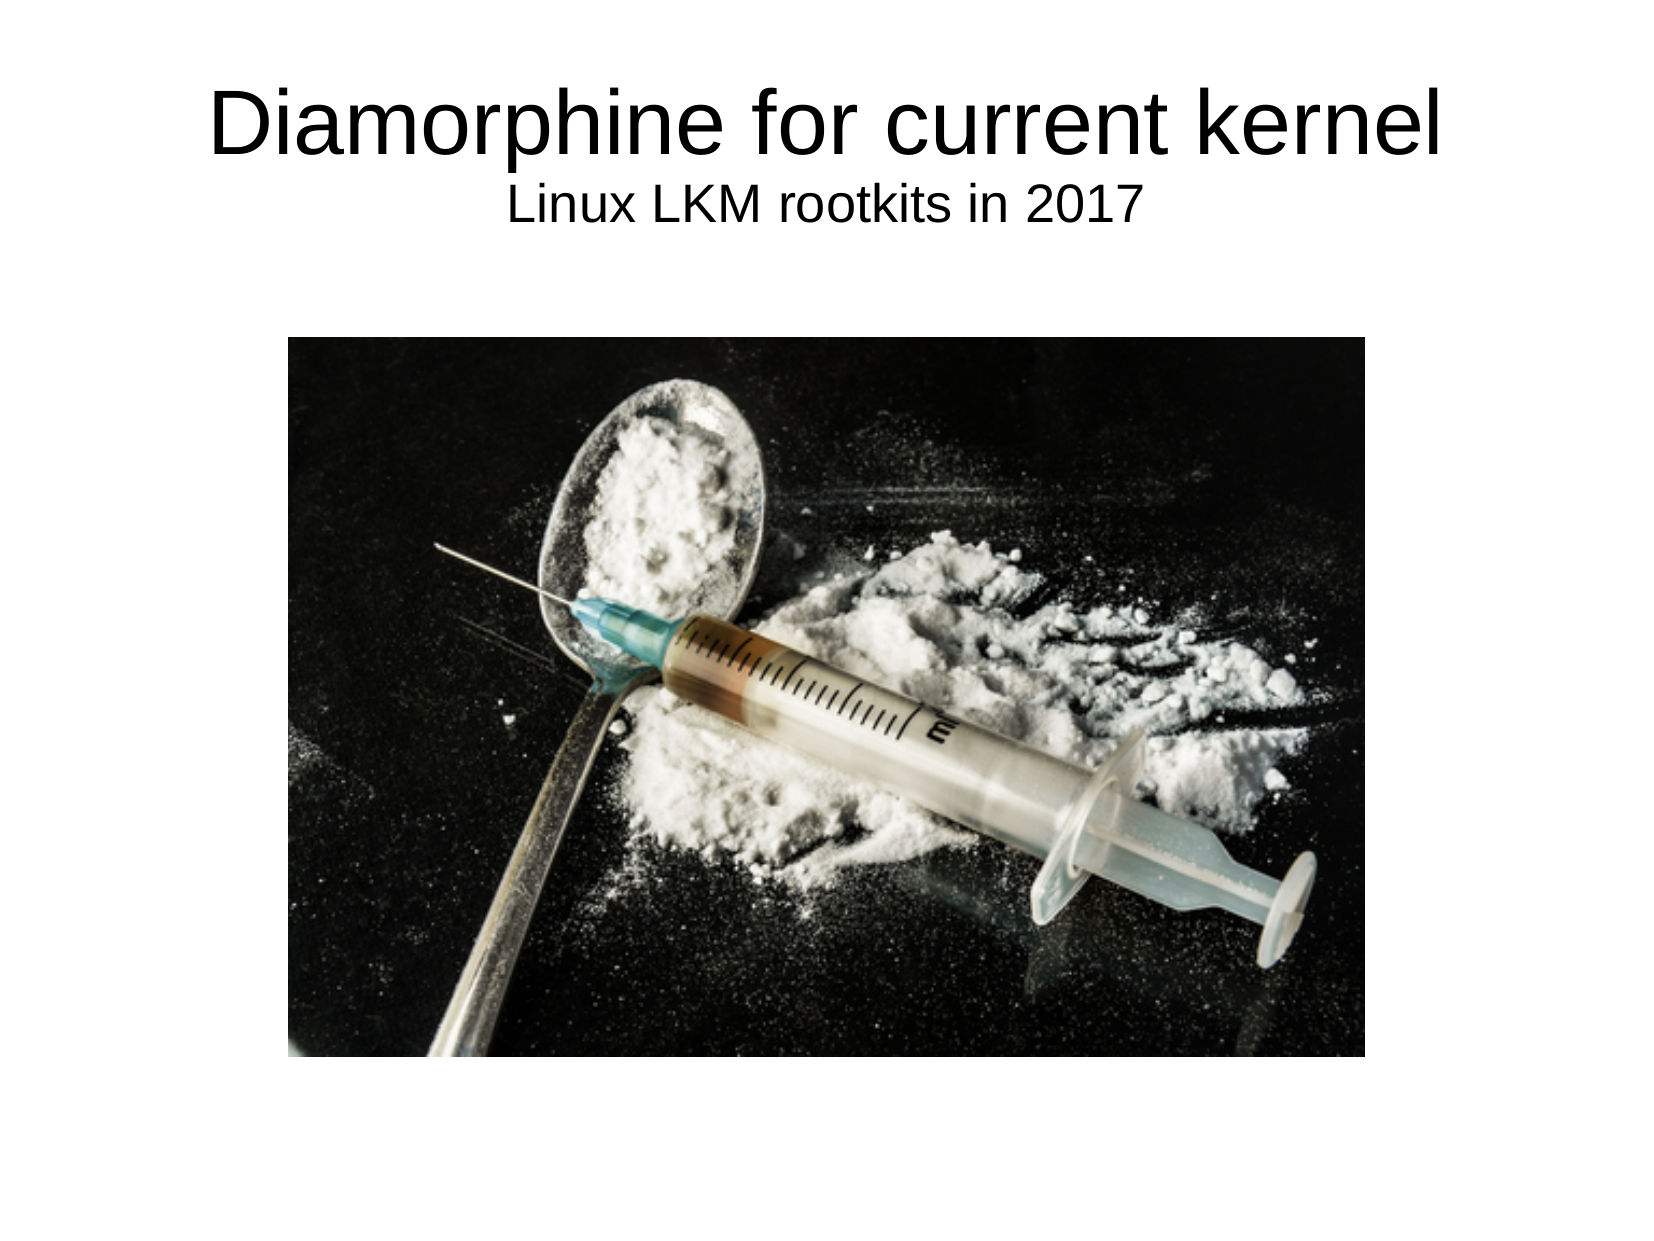

# Diamorphine for current kernel Linux LKM rootkits in 2017